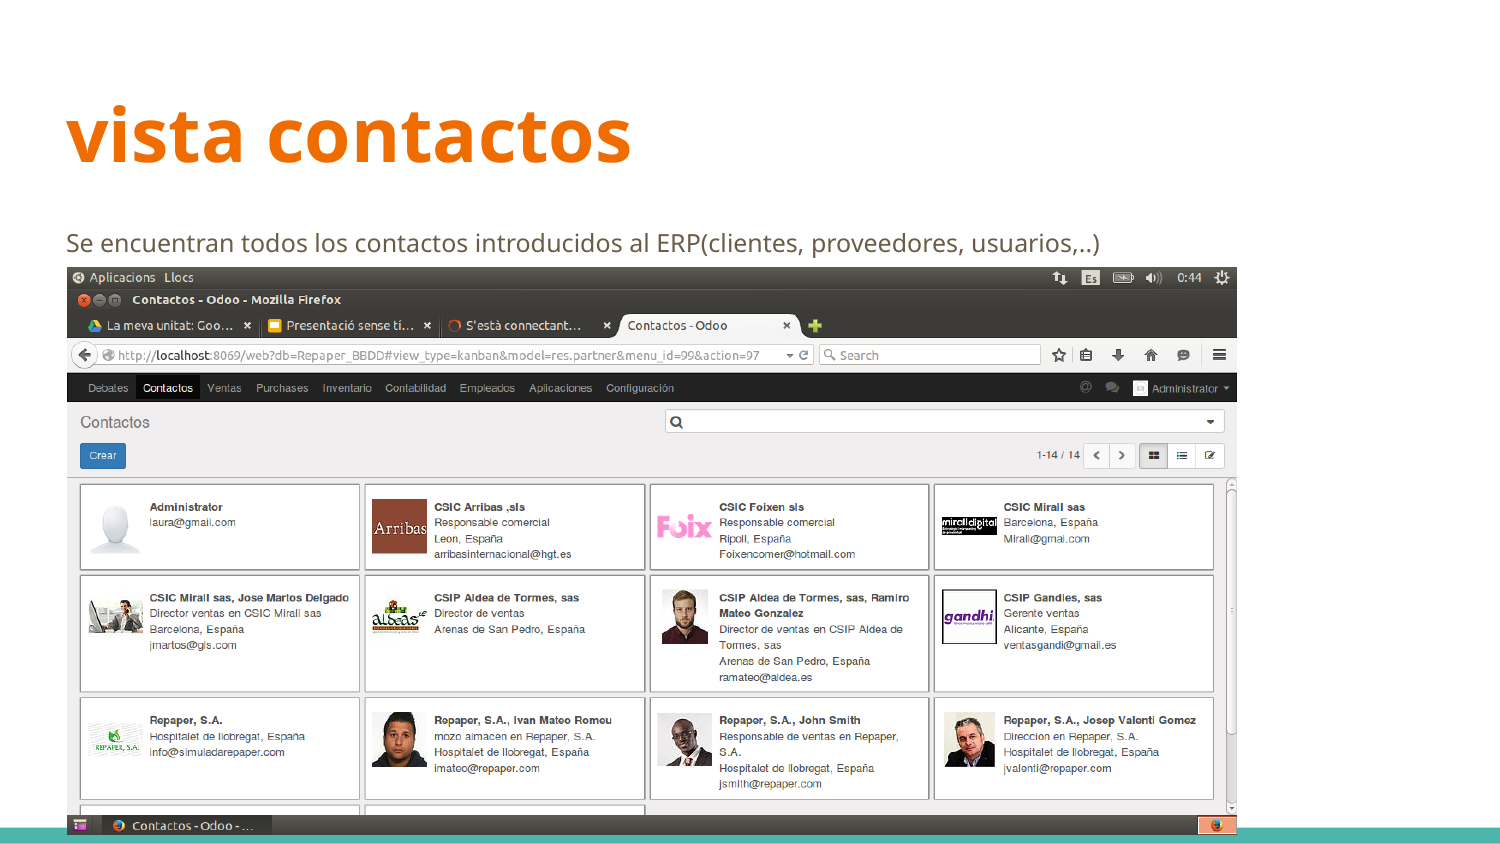

# vista contactos
Se encuentran todos los contactos introducidos al ERP(clientes, proveedores, usuarios,..)